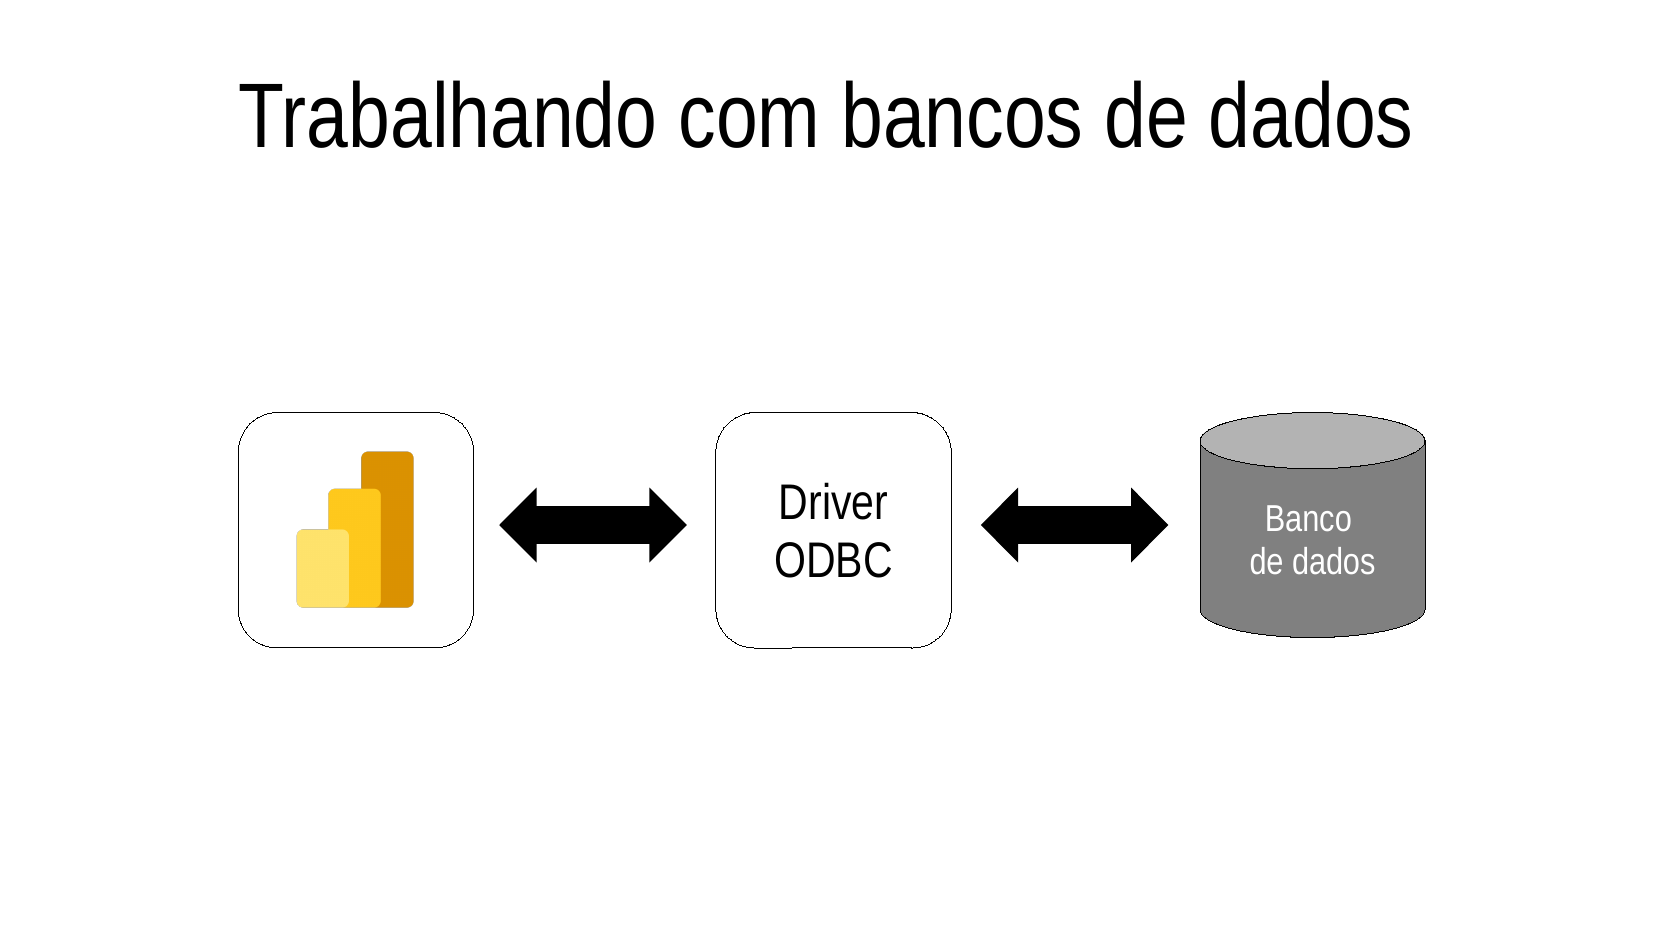

# Trabalhando com bancos de dados
Banco
de dados
Driver
ODBC